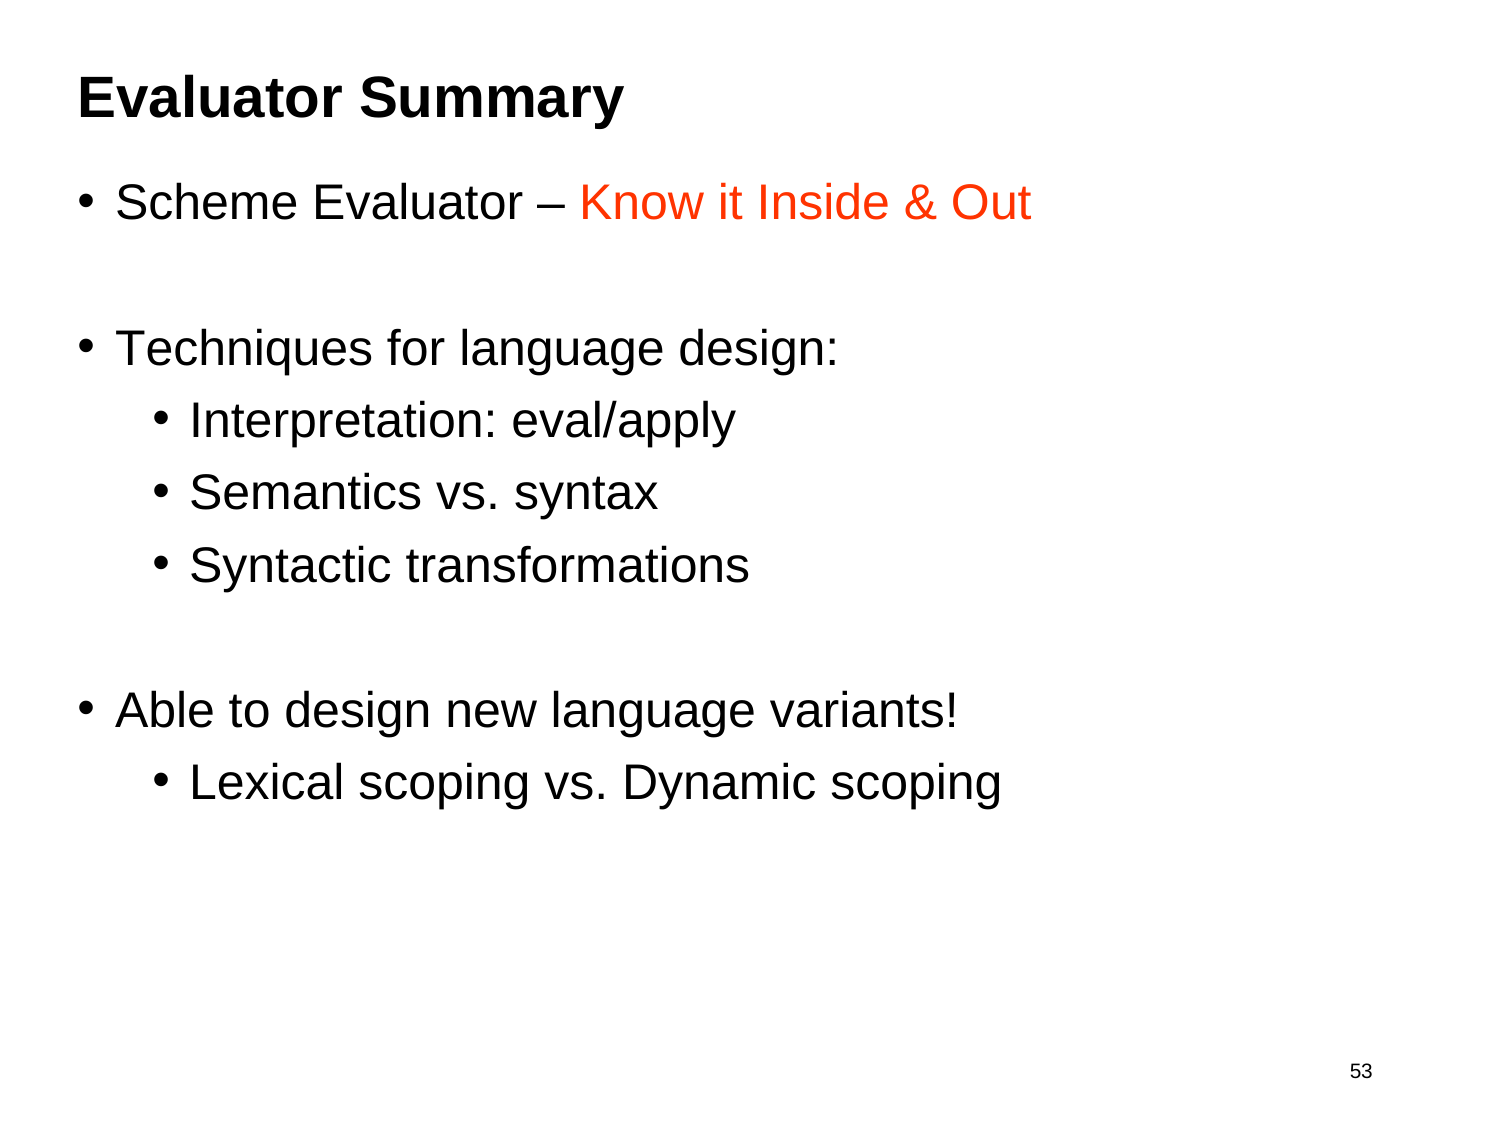

Evaluator Summary
Scheme Evaluator – Know it Inside & Out
Techniques for language design:
Interpretation: eval/apply
Semantics vs. syntax
Syntactic transformations
Able to design new language variants!
Lexical scoping vs. Dynamic scoping